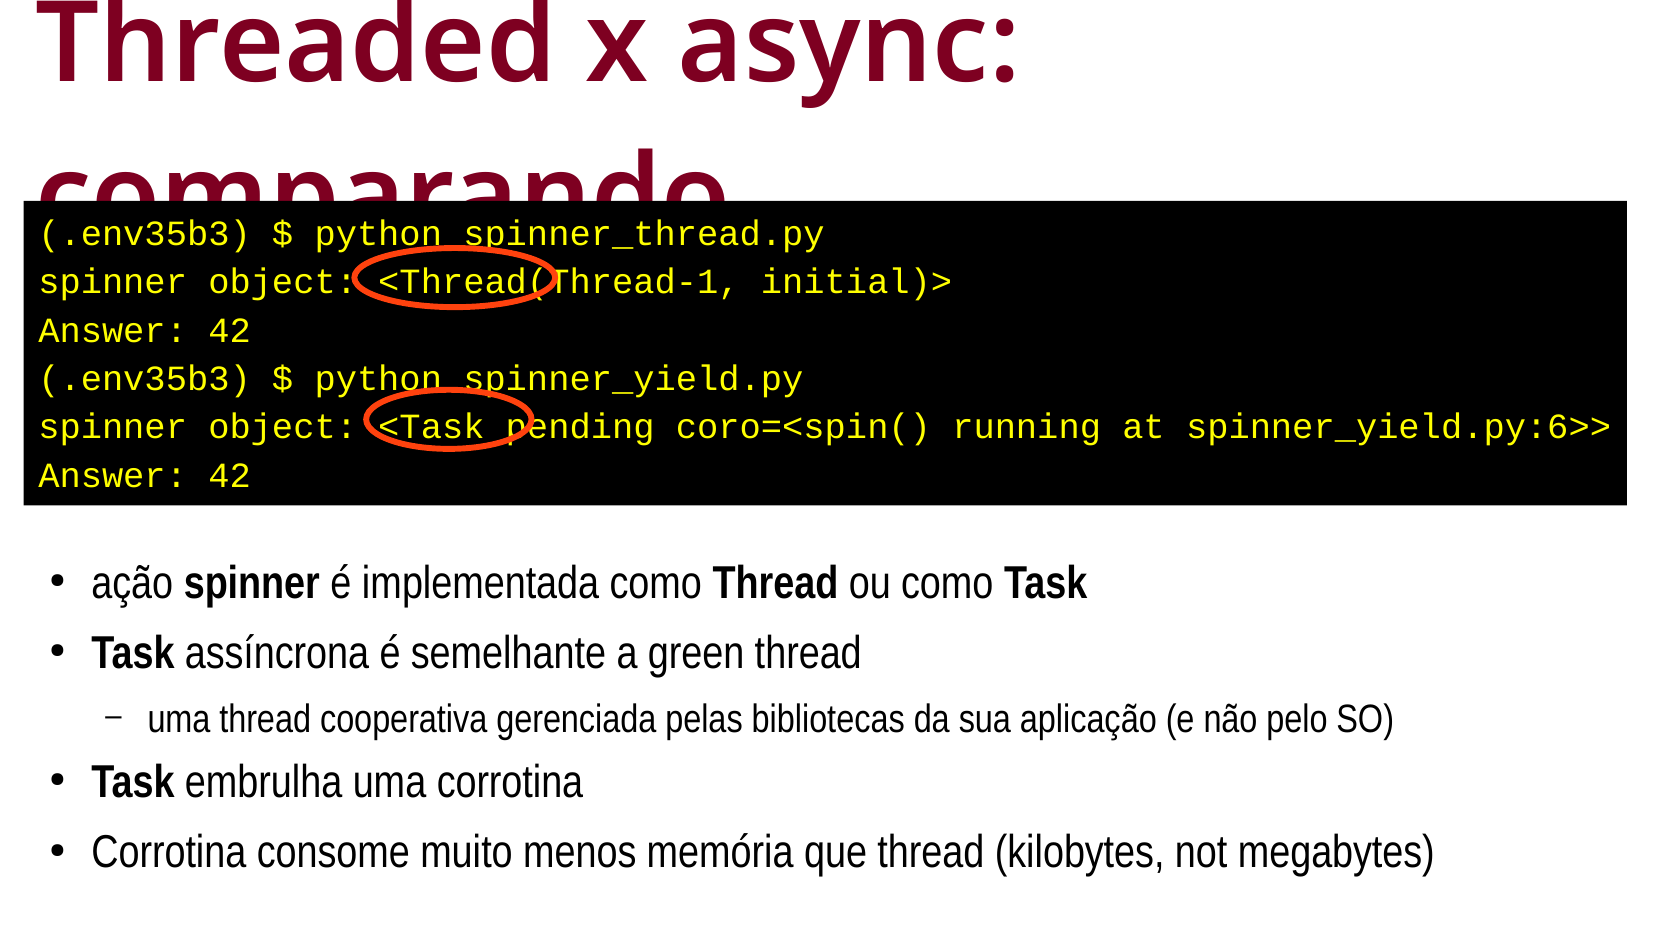

# Threaded x async: comparando
(.env35b3) $ python spinner_thread.py
spinner object: <Thread(Thread-1, initial)>
Answer: 42
(.env35b3) $ python spinner_yield.py
spinner object: <Task pending coro=<spin() running at spinner_yield.py:6>>
Answer: 42
ação spinner é implementada como Thread ou como Task
Task assíncrona é semelhante a green thread
uma thread cooperativa gerenciada pelas bibliotecas da sua aplicação (e não pelo SO)
Task embrulha uma corrotina
Corrotina consome muito menos memória que thread (kilobytes, not megabytes)